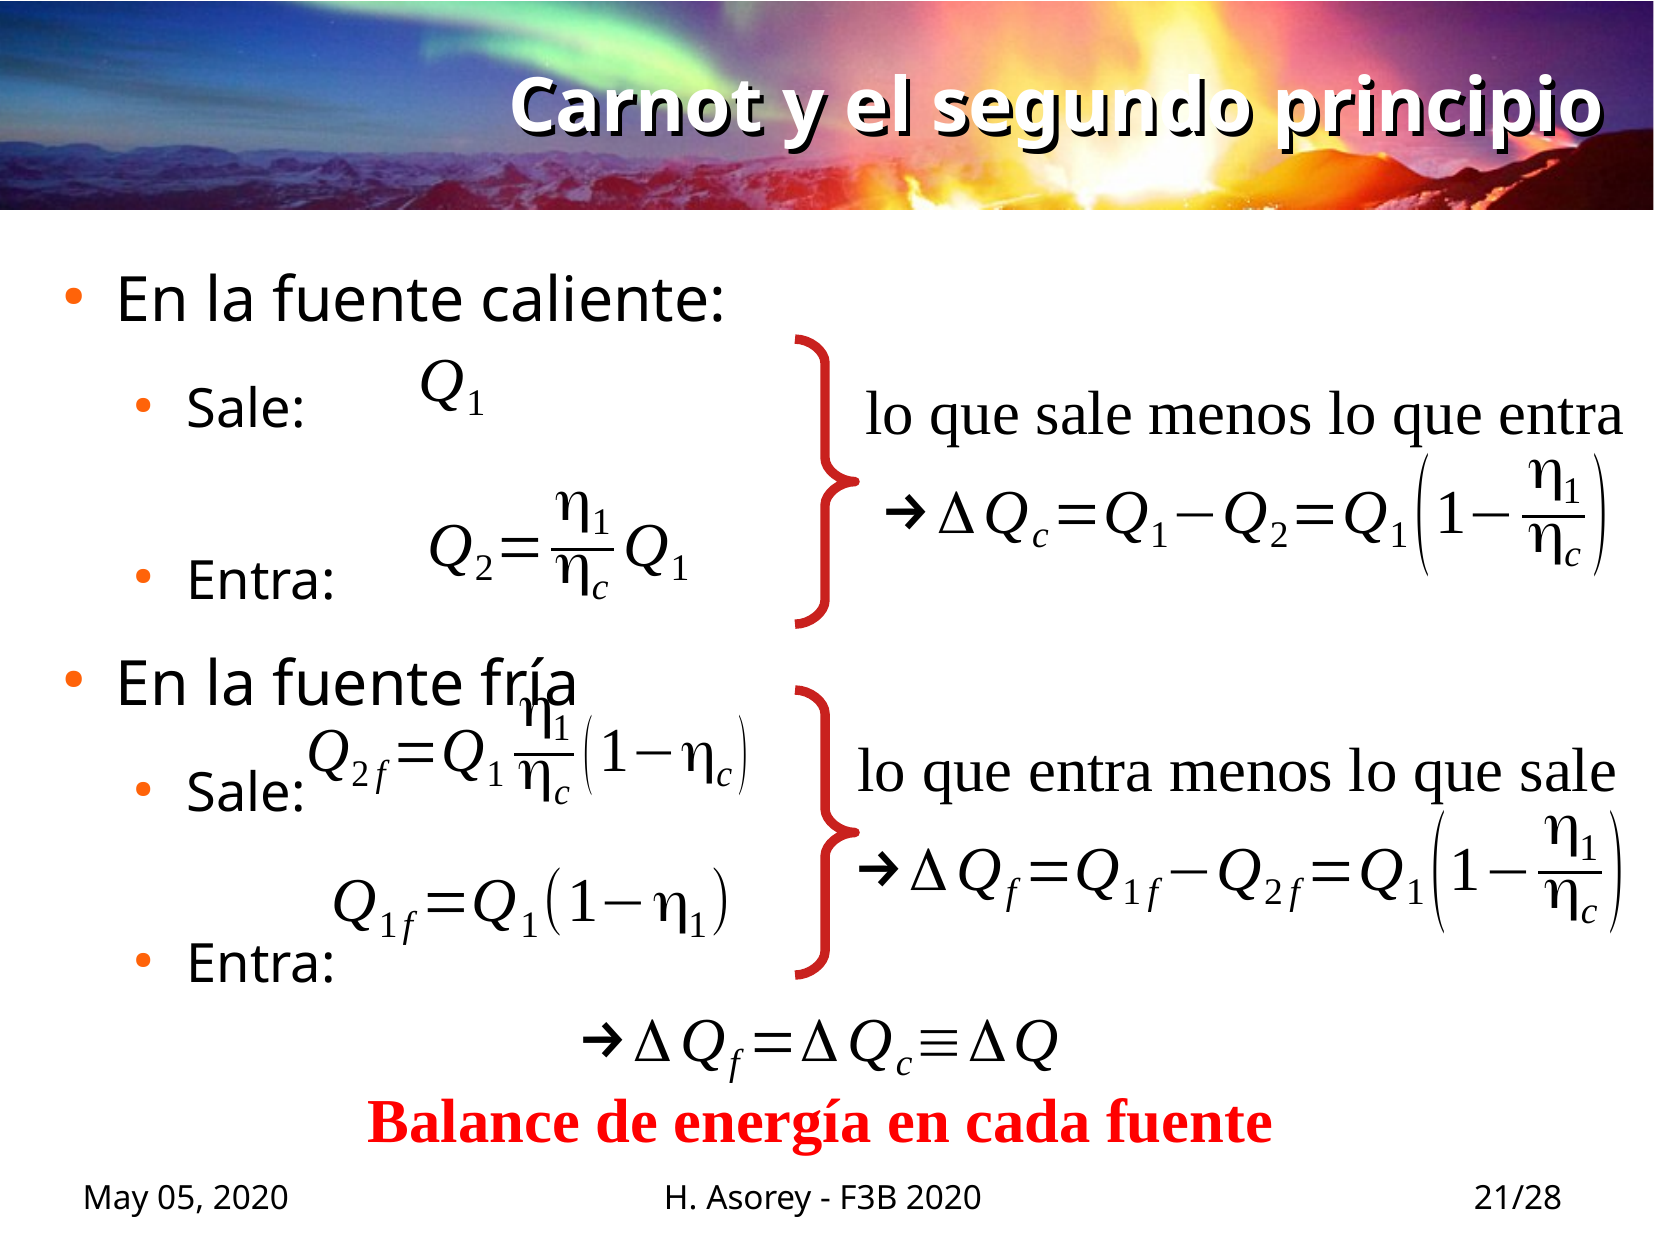

# Carnot y el segundo principio
En la fuente caliente:
Sale:
Entra:
En la fuente fría
Sale:
Entra:
May 05, 2020
H. Asorey - F3B 2020
21